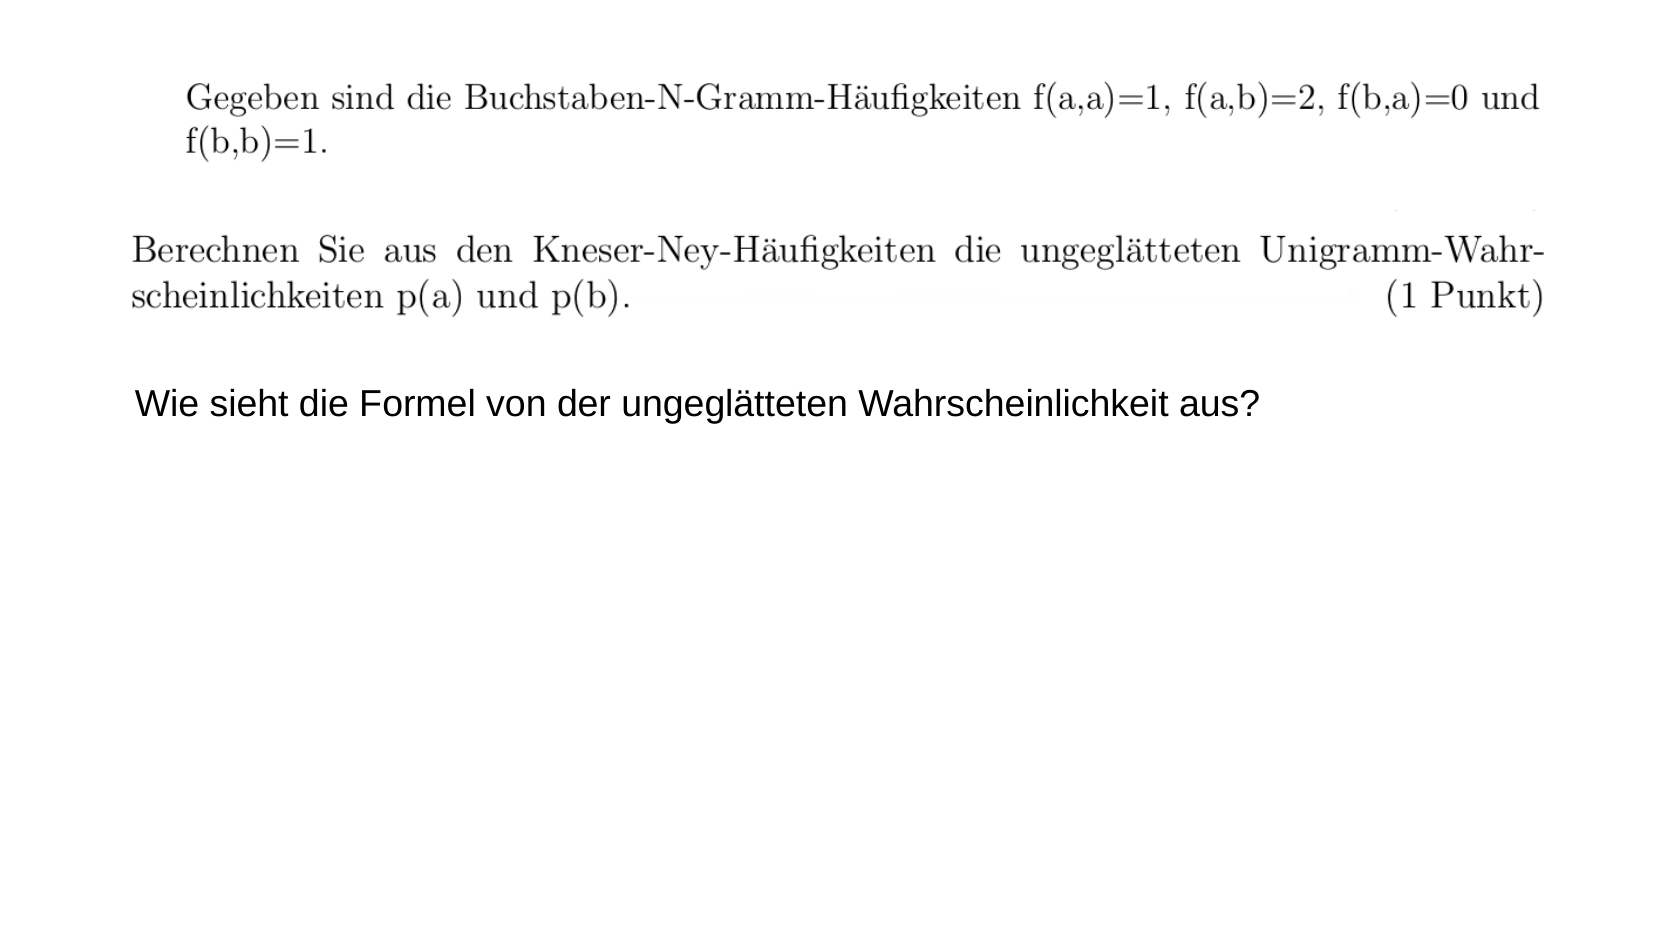

Wie sieht die Formel von der ungeglätteten Wahrscheinlichkeit aus?